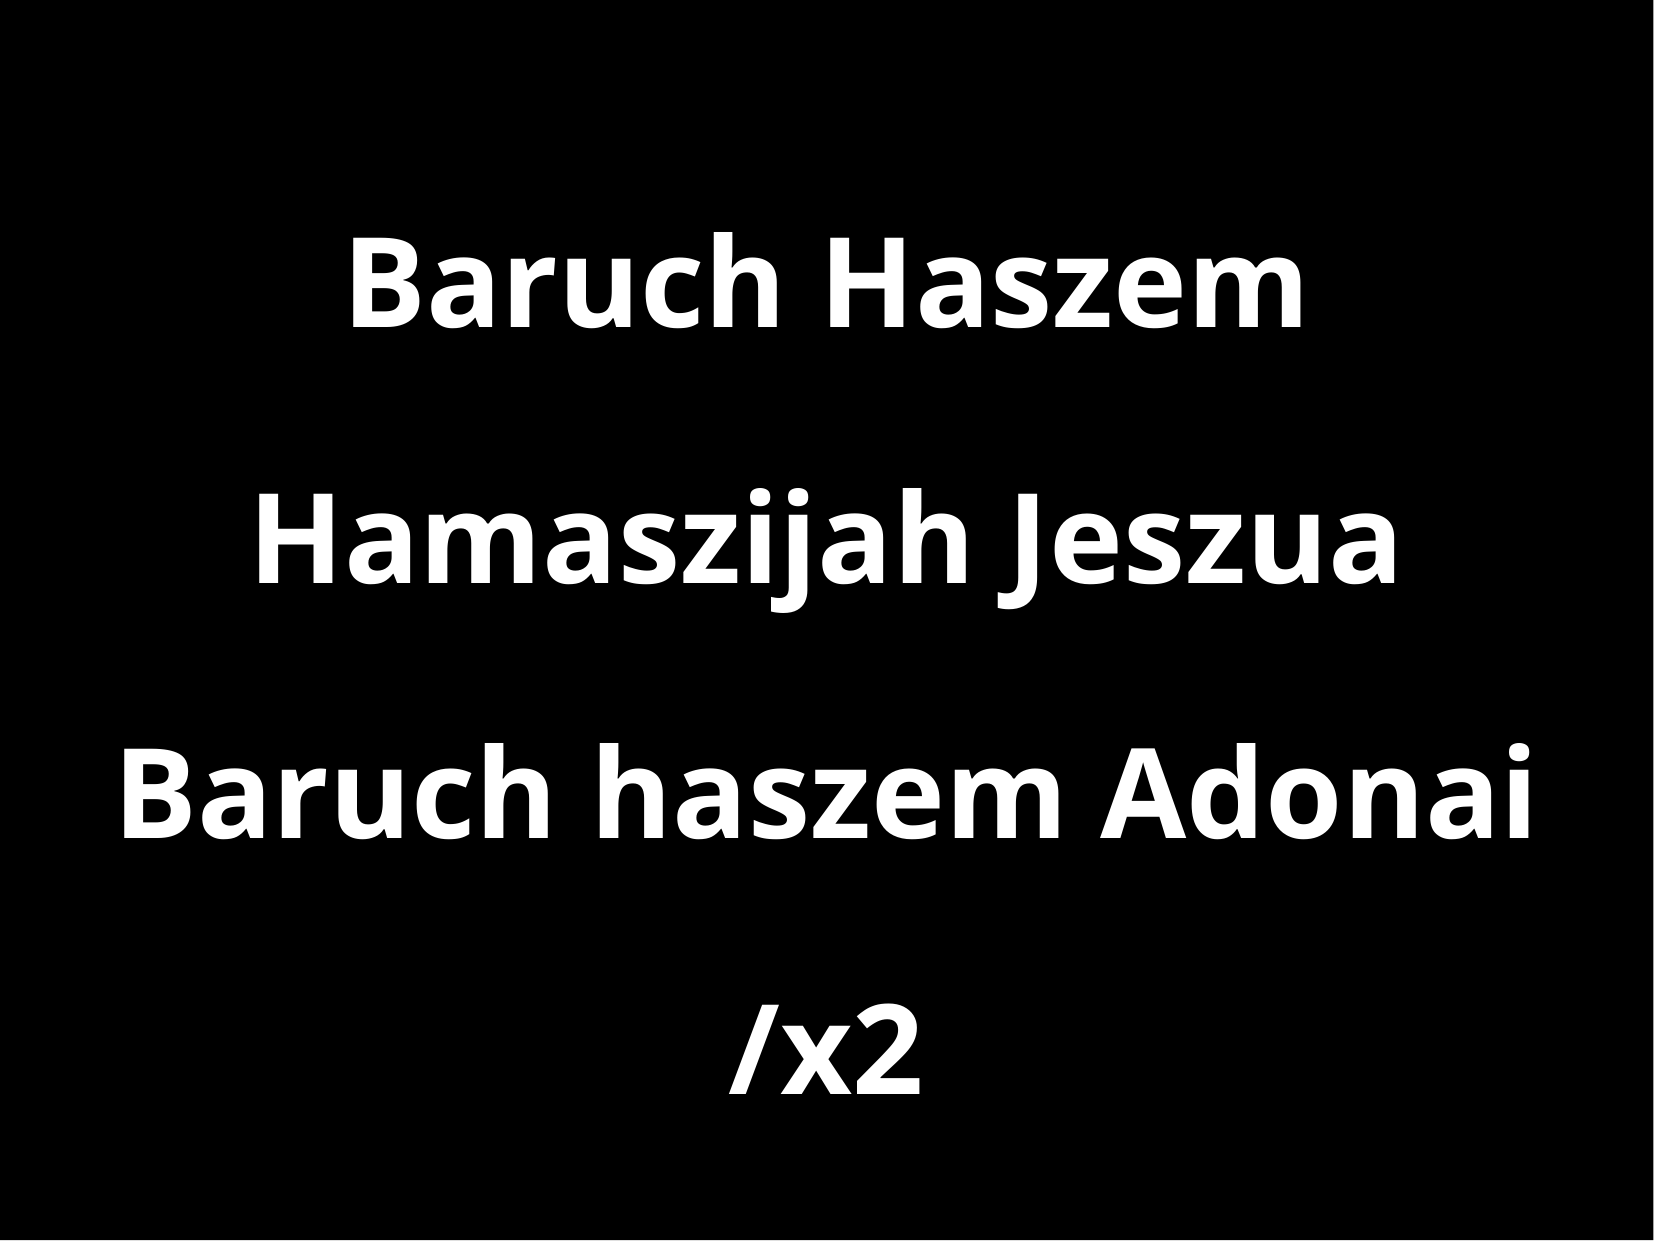

# Baruch Haszem Hamaszijah Jeszua Baruch haszem Adonai /x2